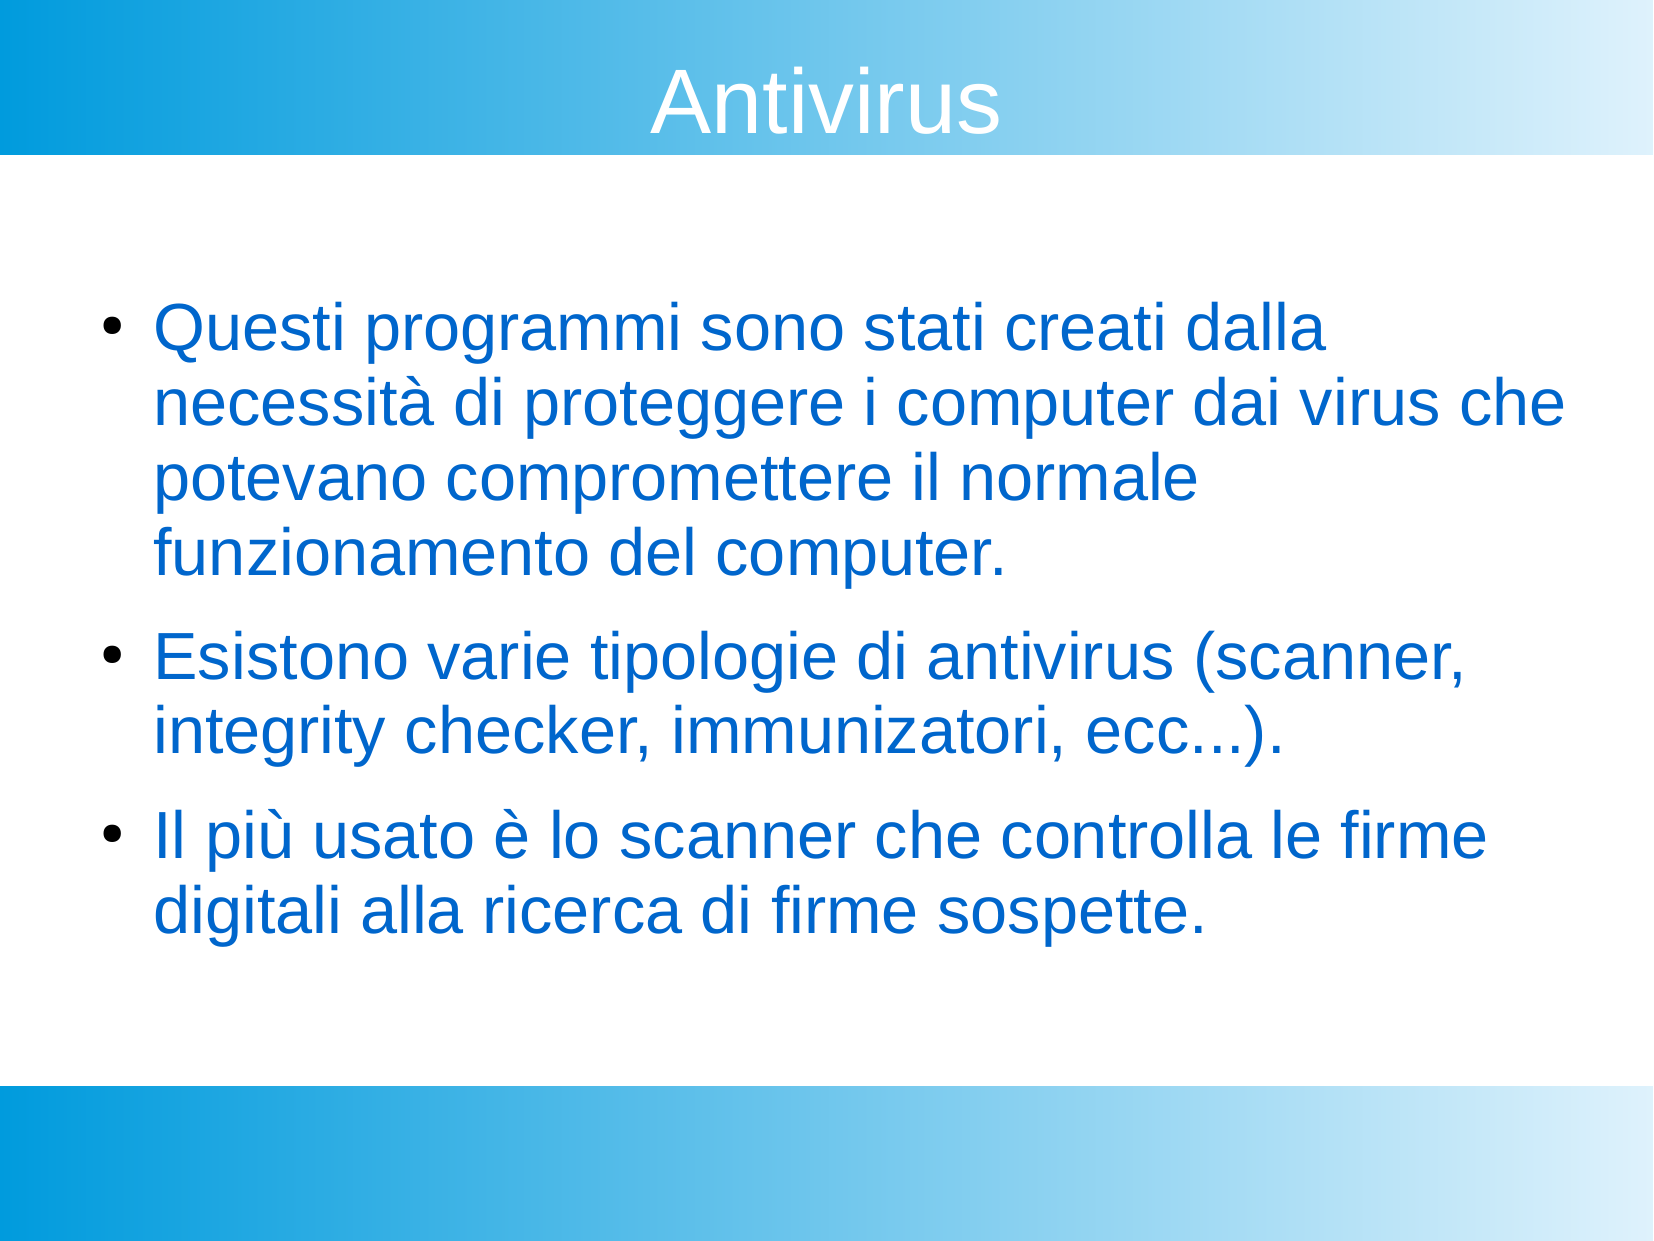

# Antivirus
Questi programmi sono stati creati dalla necessità di proteggere i computer dai virus che potevano compromettere il normale funzionamento del computer.
Esistono varie tipologie di antivirus (scanner, integrity checker, immunizatori, ecc...).
Il più usato è lo scanner che controlla le firme digitali alla ricerca di firme sospette.